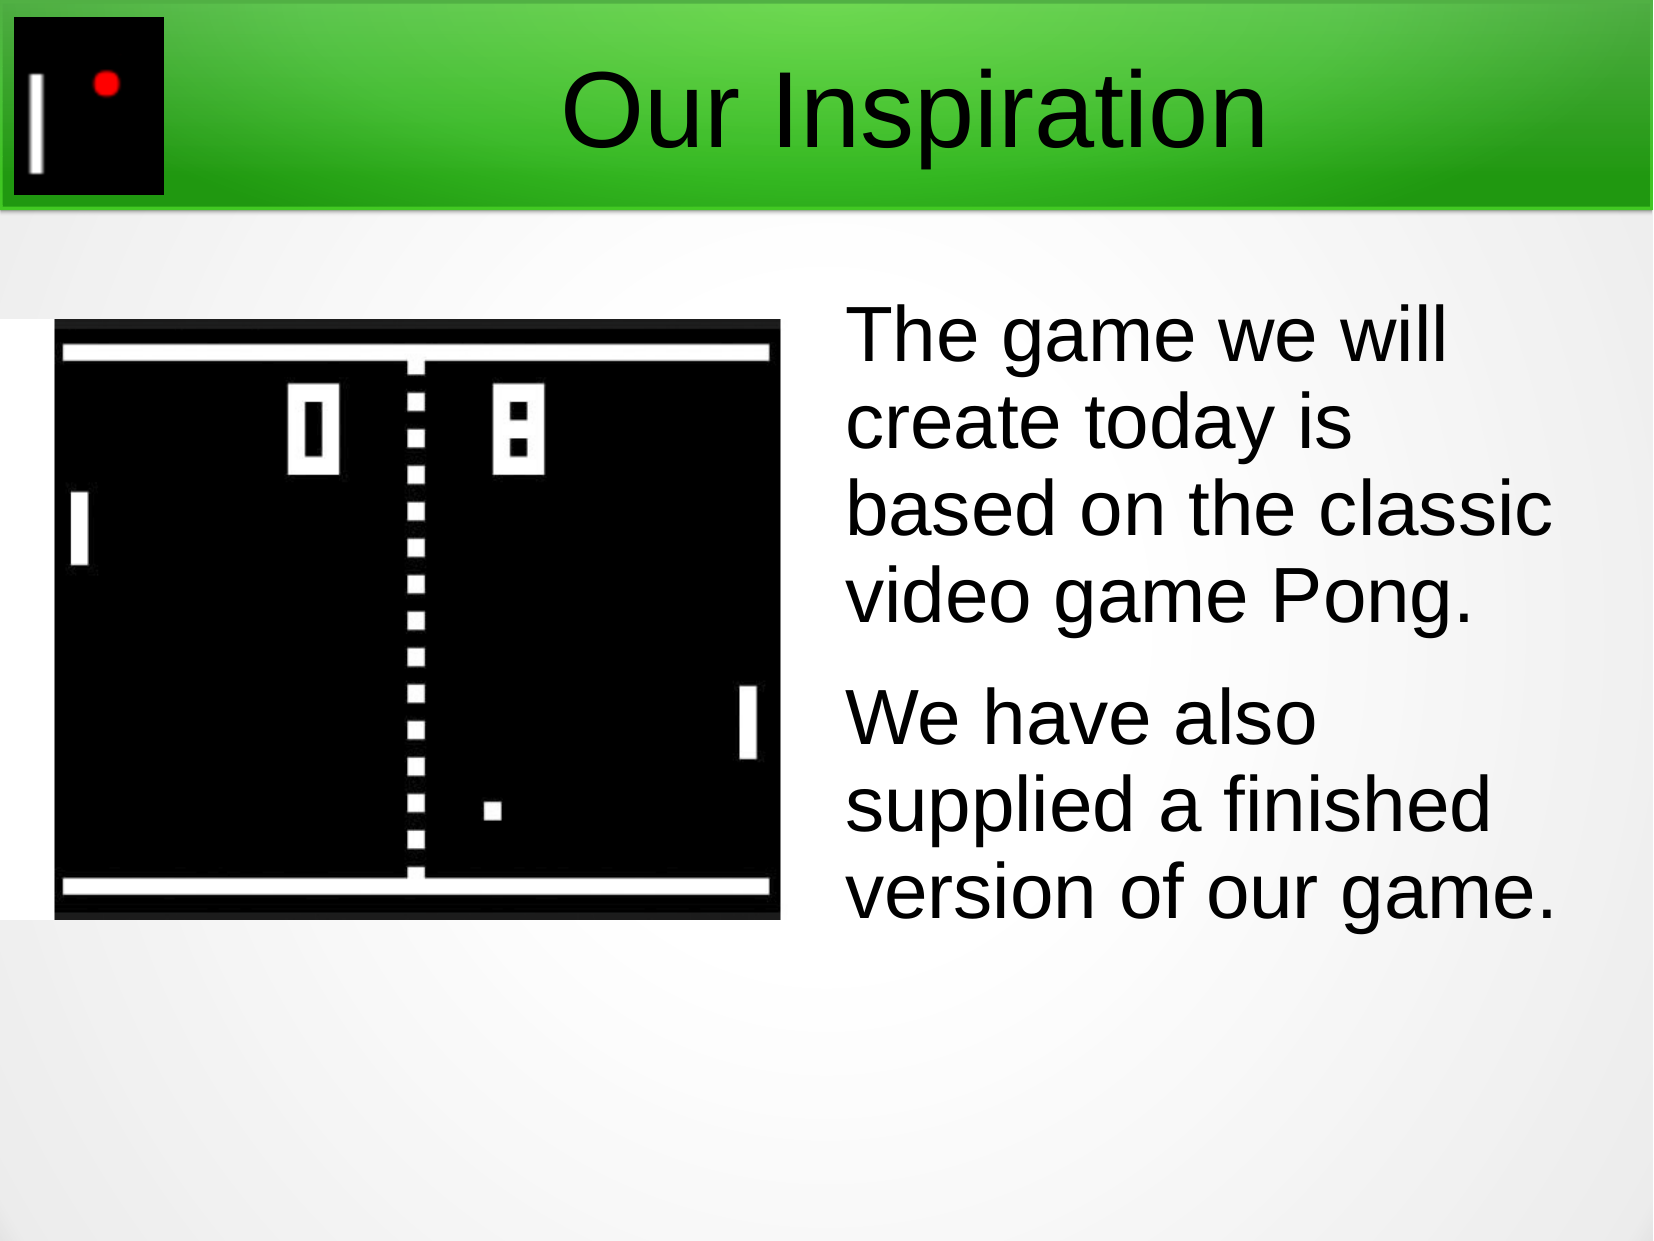

# Our Inspiration
The game we will create today is based on the classic video game Pong.
We have also supplied a finished version of our game.